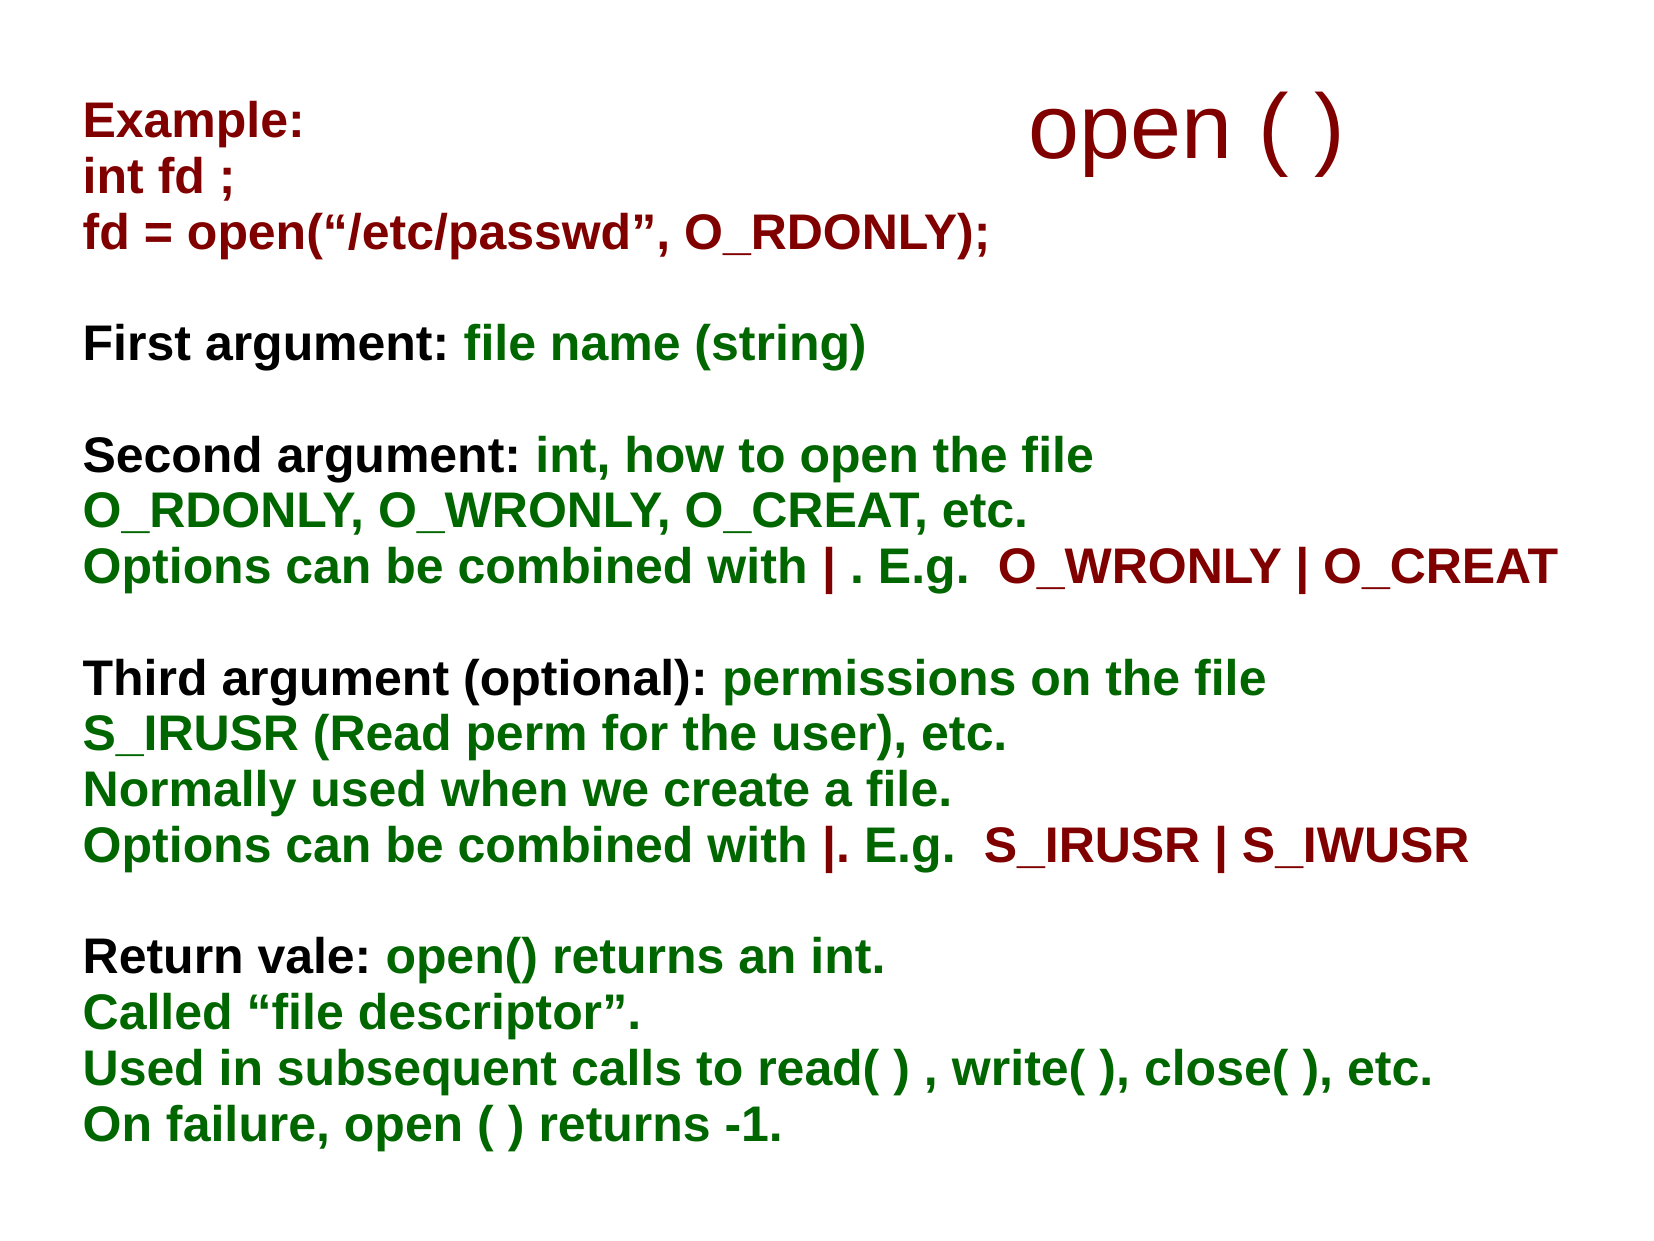

# open ( )
Example:
int fd ;
fd = open(“/etc/passwd”, O_RDONLY);
First argument: file name (string)
Second argument: int, how to open the file
O_RDONLY, O_WRONLY, O_CREAT, etc.
Options can be combined with | . E.g. O_WRONLY | O_CREAT
Third argument (optional): permissions on the file
S_IRUSR (Read perm for the user), etc.
Normally used when we create a file.
Options can be combined with |. E.g. S_IRUSR | S_IWUSR
Return vale: open() returns an int.
Called “file descriptor”.
Used in subsequent calls to read( ) , write( ), close( ), etc.
On failure, open ( ) returns -1.